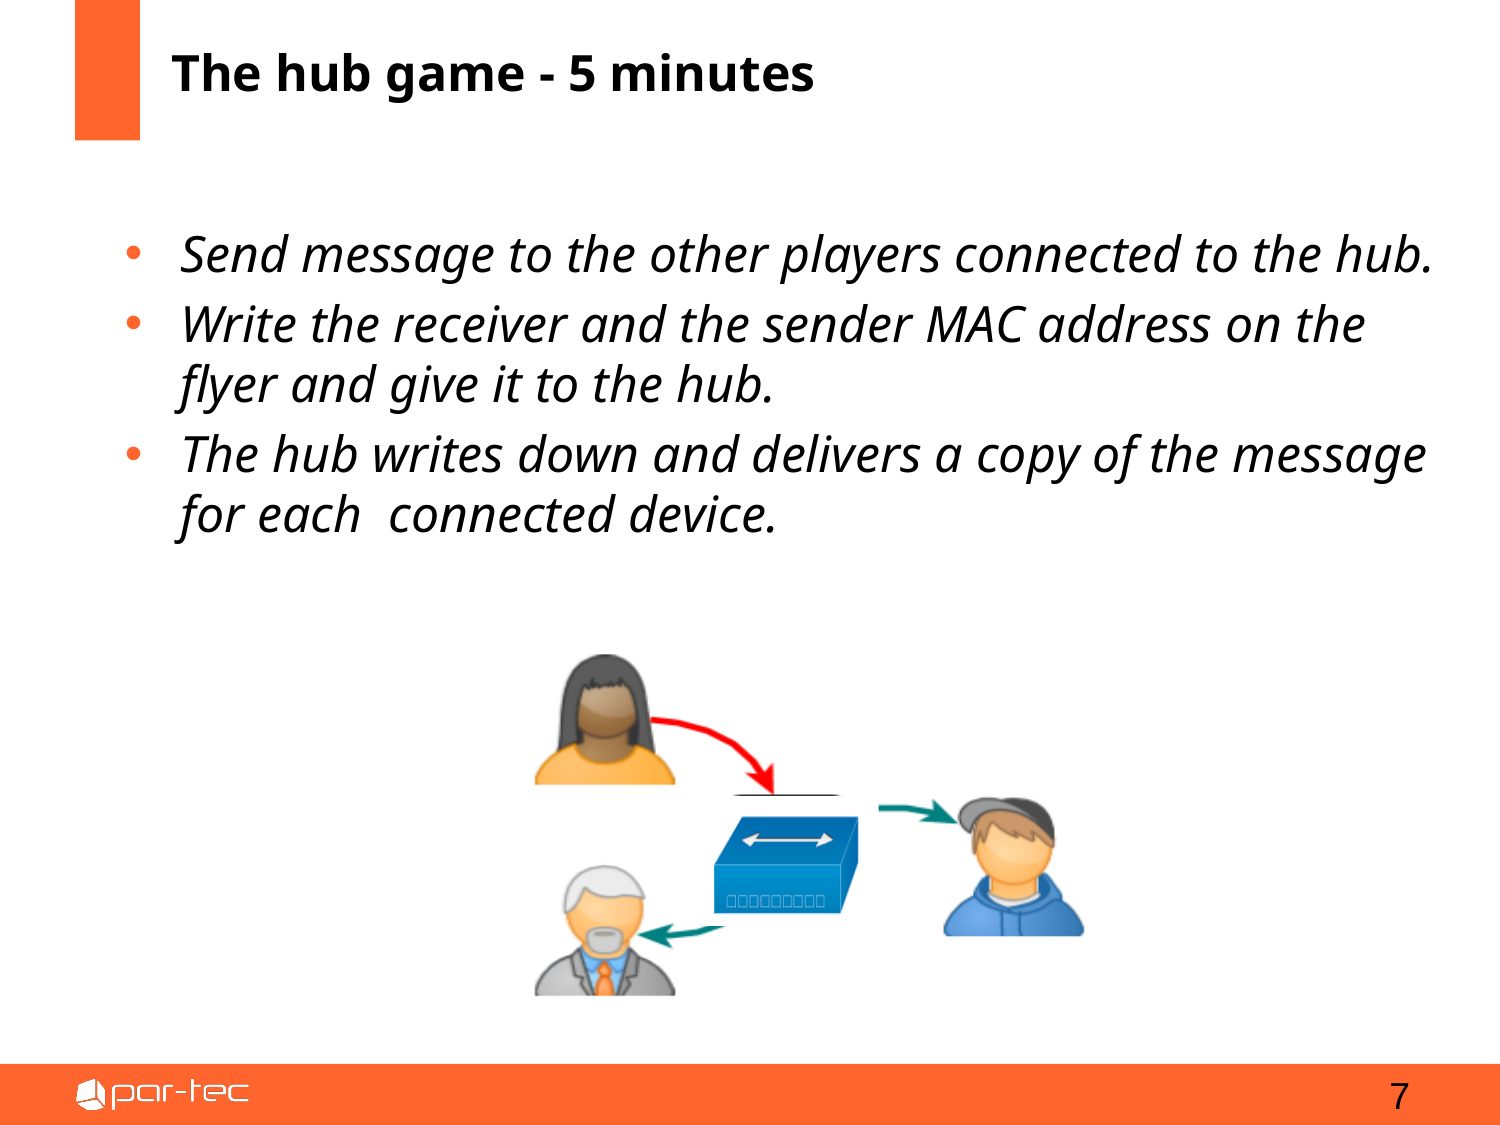

The hub game - 5 minutes
Send message to the other players connected to the hub.
Write the receiver and the sender MAC address on the flyer and give it to the hub.
The hub writes down and delivers a copy of the message for each connected device.